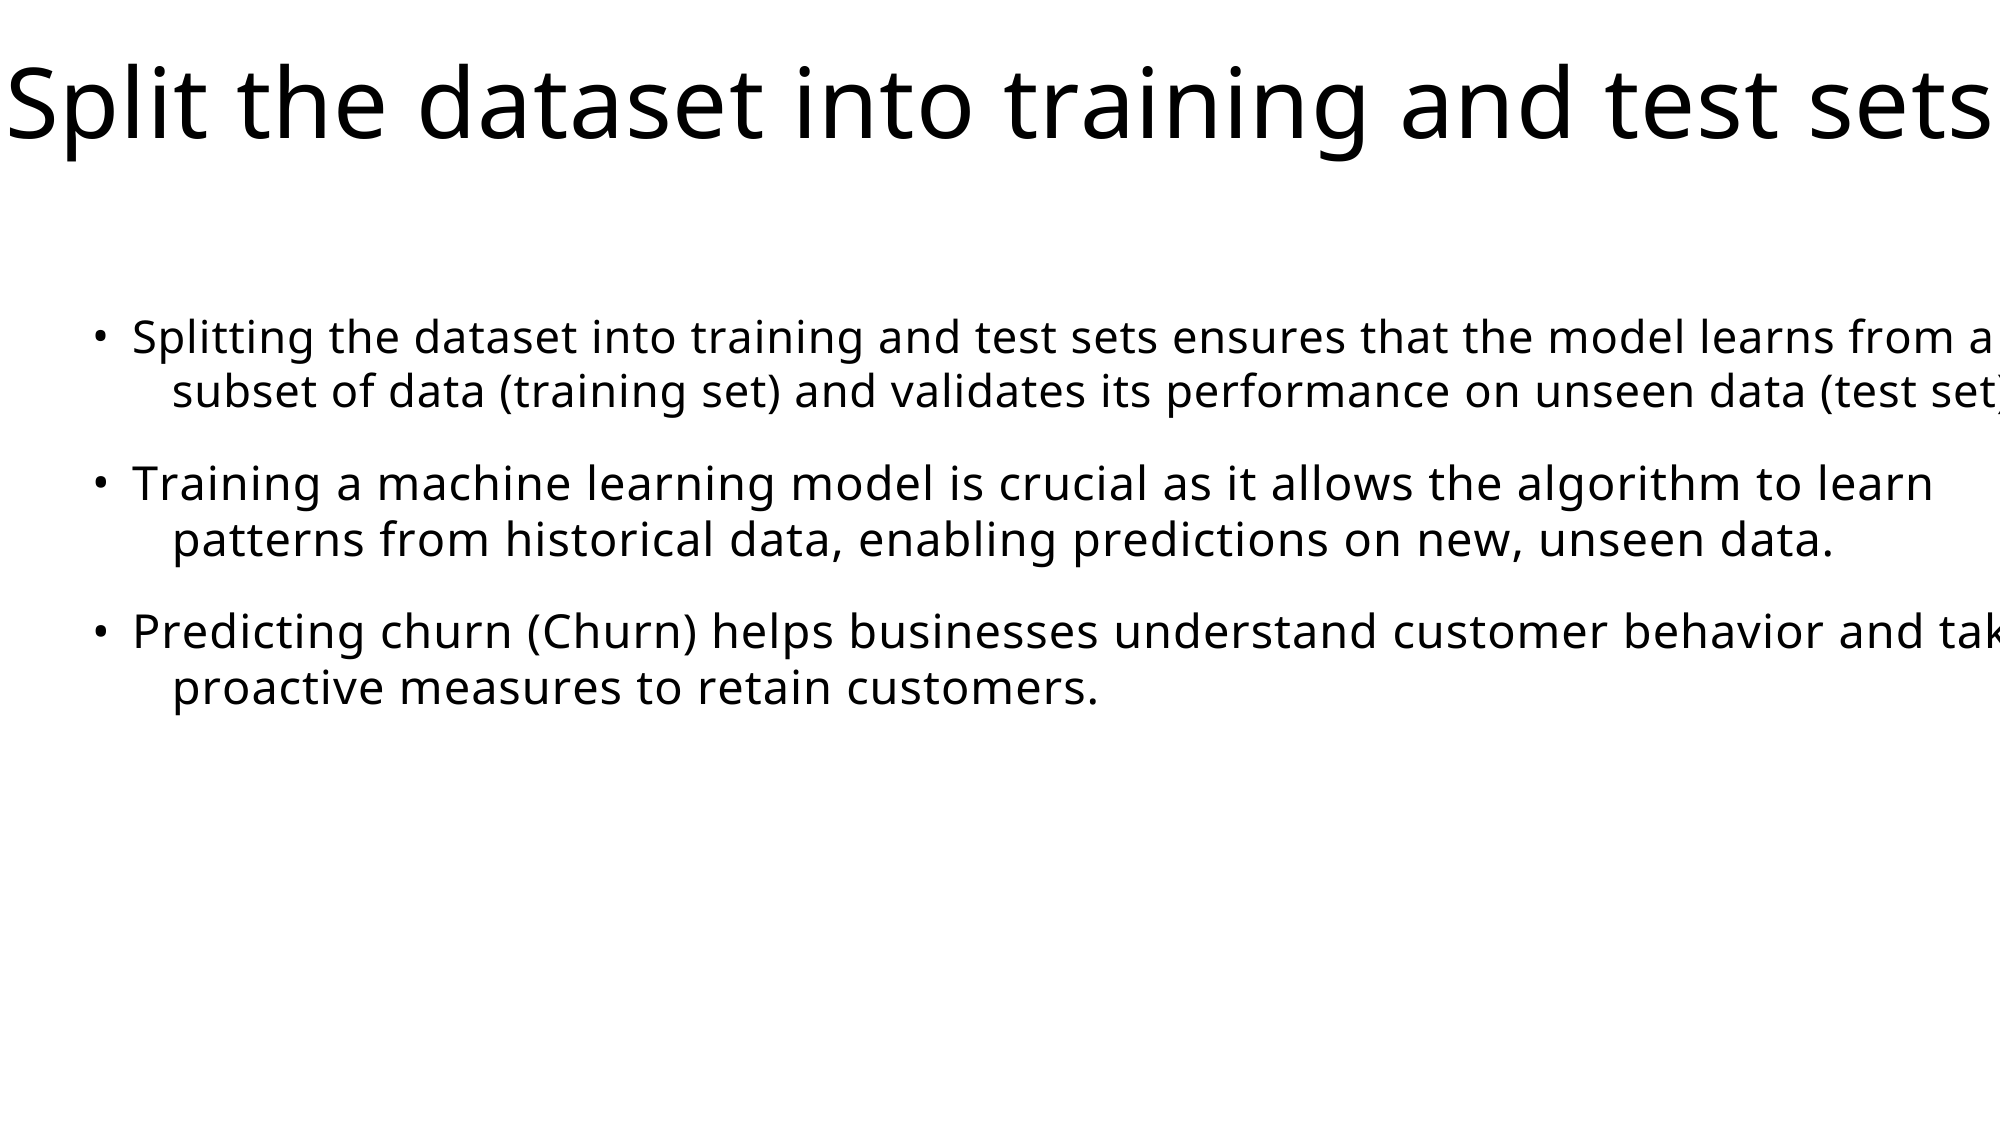

Split the dataset into training and test sets
Splitting the dataset into training and test sets ensures that the model learns from a subset of data (training set) and validates its performance on unseen data (test set).
Training a machine learning model is crucial as it allows the algorithm to learn patterns from historical data, enabling predictions on new, unseen data.
Predicting churn (Churn) helps businesses understand customer behavior and take proactive measures to retain customers.